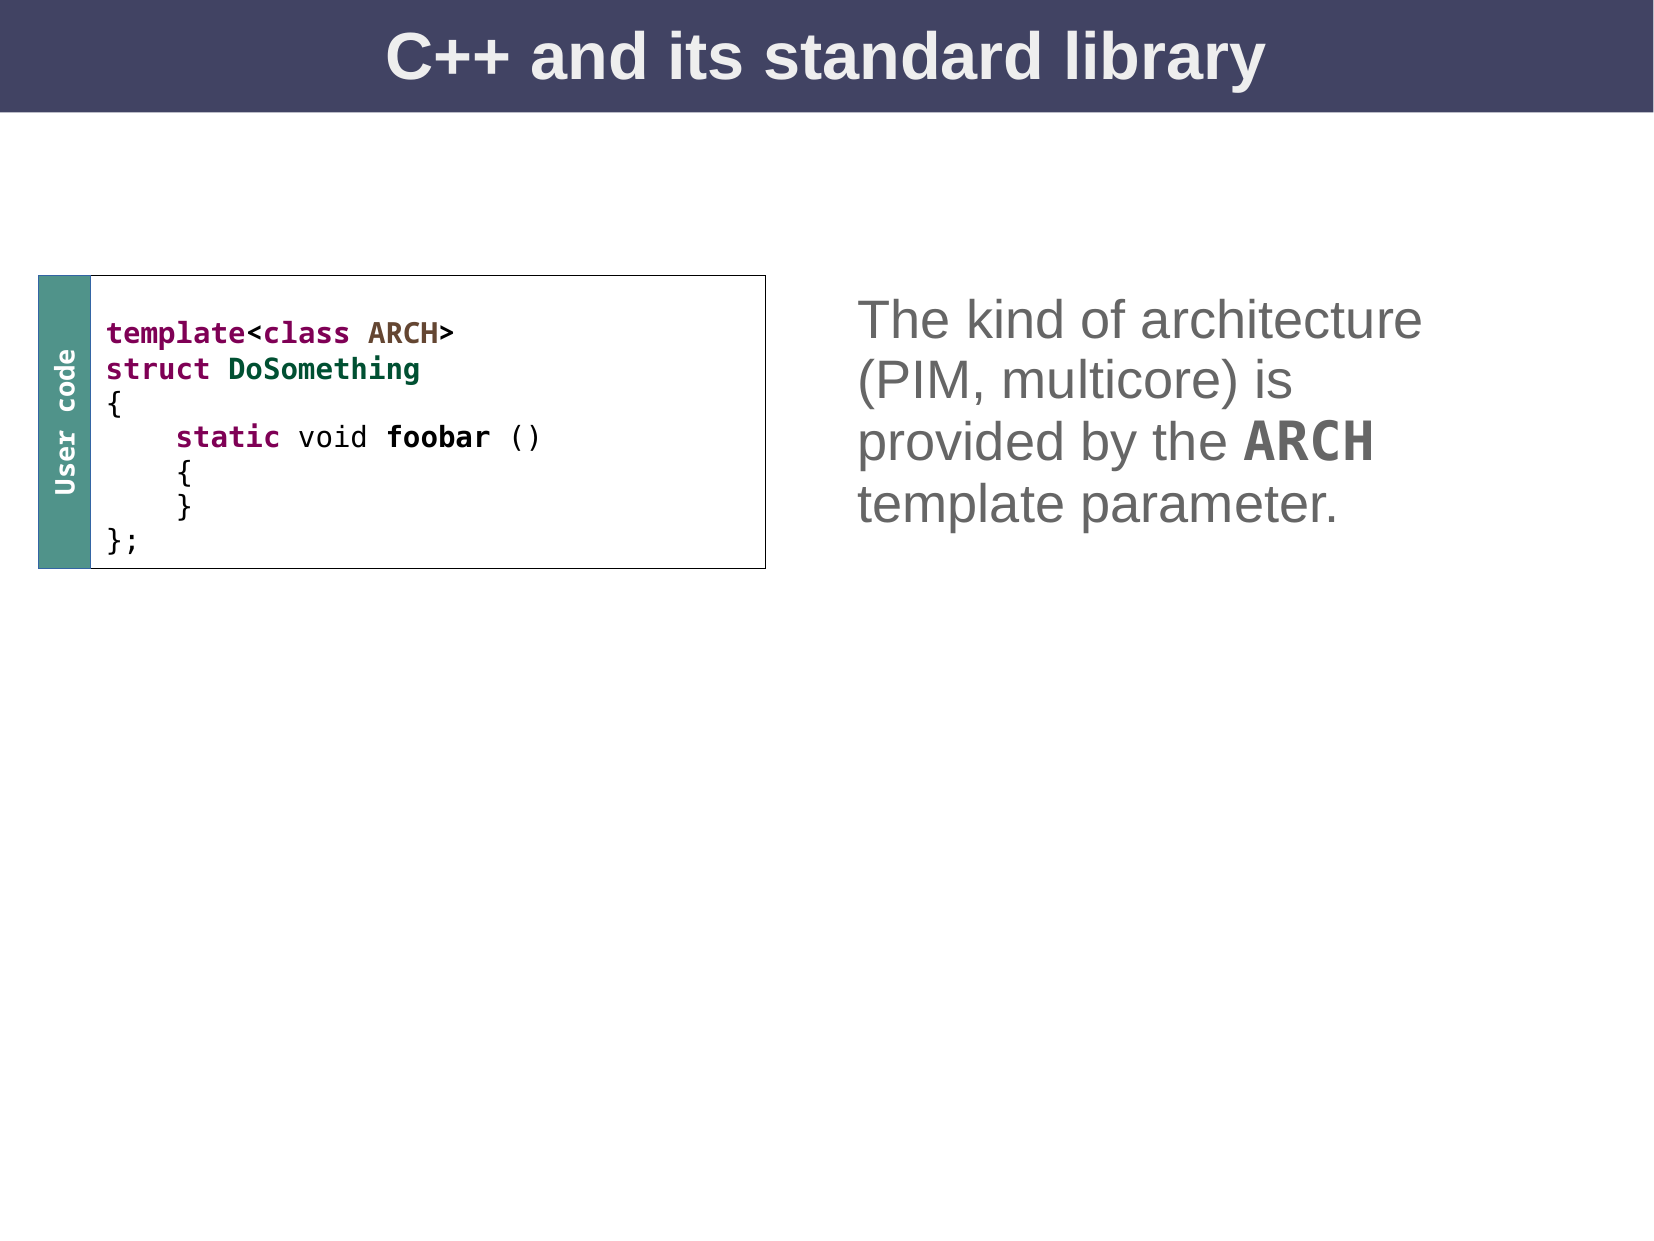

C++ and its standard library
template<class ARCH>
struct DoSomething
{
 static void foobar ()
 {
 }
};
The kind of architecture (PIM, multicore) is provided by the ARCH template parameter.
User code